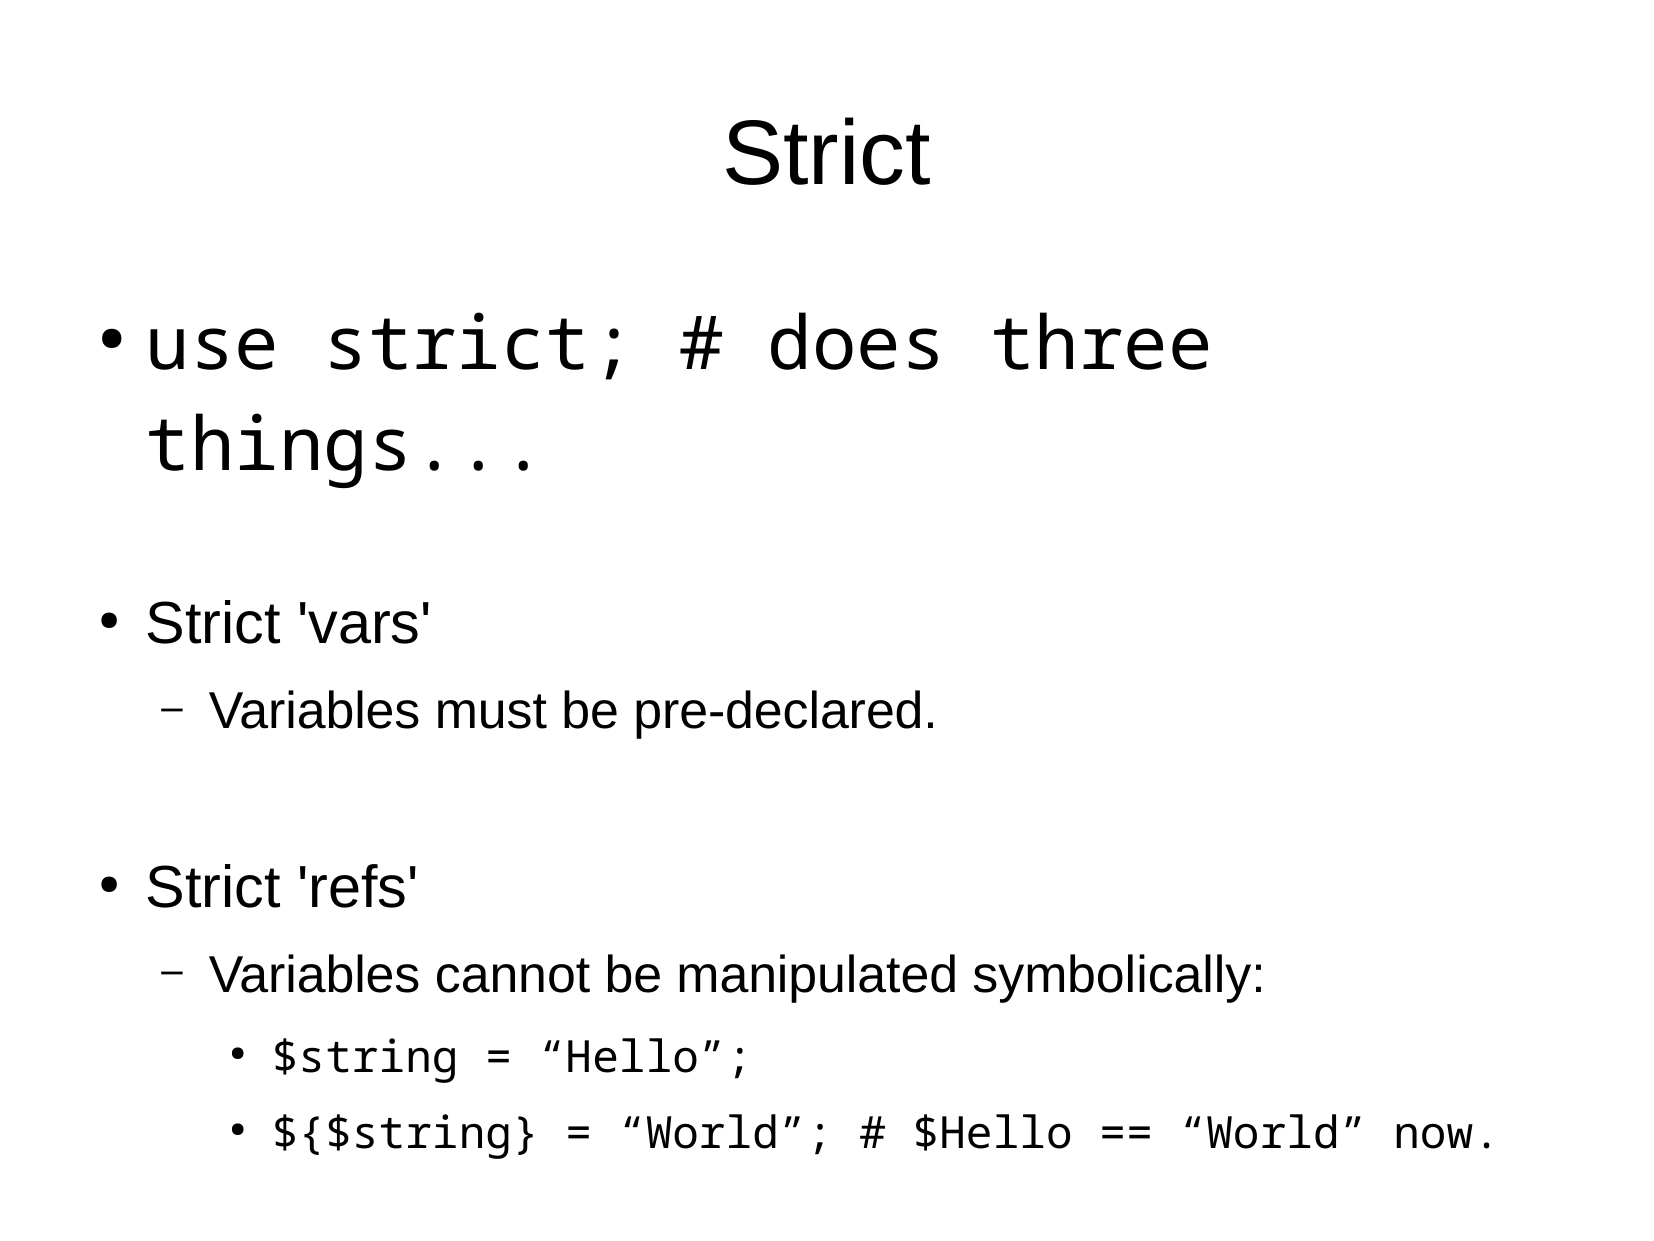

# Strict
use strict; # does three things...
Strict 'vars'
Variables must be pre-declared.
Strict 'refs'
Variables cannot be manipulated symbolically:
$string = “Hello”;
${$string} = “World”; # $Hello == “World” now.